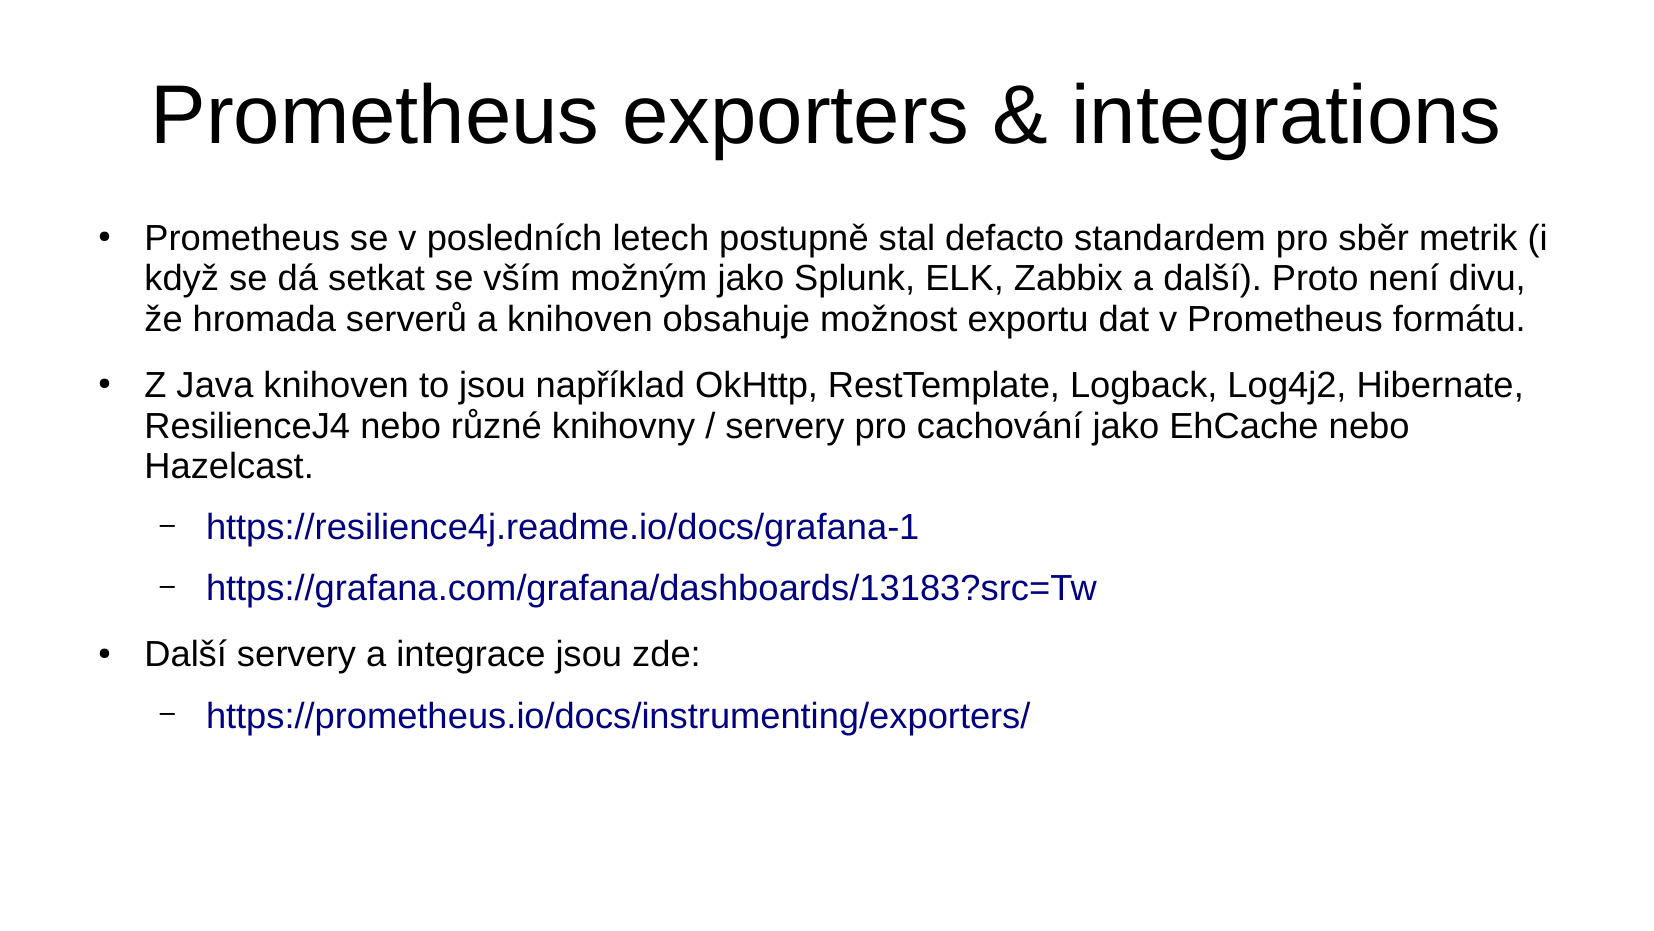

# Prometheus exporters & integrations
Prometheus se v posledních letech postupně stal defacto standardem pro sběr metrik (i když se dá setkat se vším možným jako Splunk, ELK, Zabbix a další). Proto není divu, že hromada serverů a knihoven obsahuje možnost exportu dat v Prometheus formátu.
Z Java knihoven to jsou například OkHttp, RestTemplate, Logback, Log4j2, Hibernate, ResilienceJ4 nebo různé knihovny / servery pro cachování jako EhCache nebo Hazelcast.
https://resilience4j.readme.io/docs/grafana-1
https://grafana.com/grafana/dashboards/13183?src=Tw
Další servery a integrace jsou zde:
https://prometheus.io/docs/instrumenting/exporters/